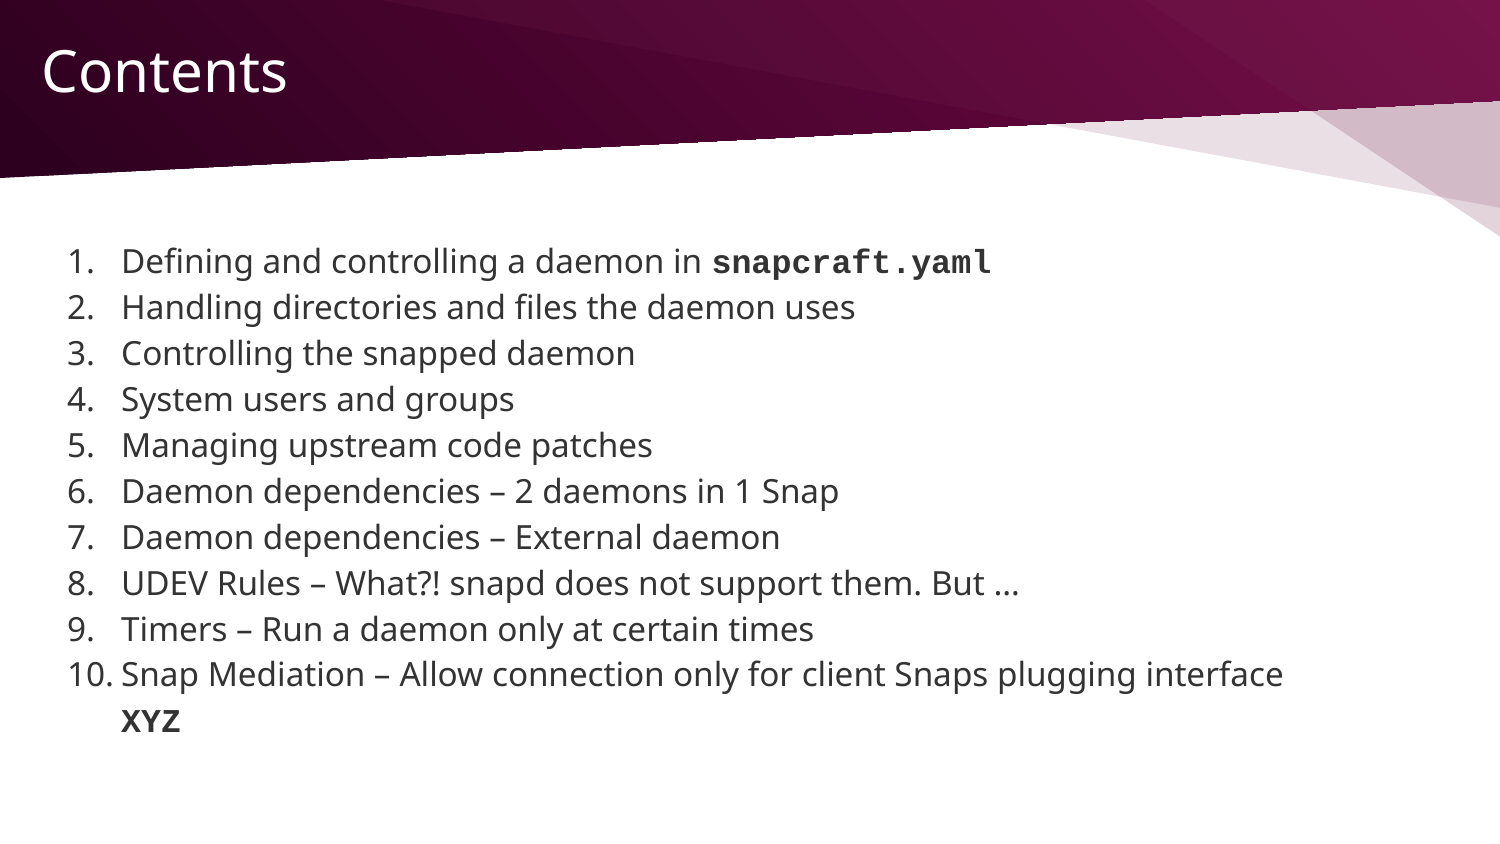

Contents
# Defining and controlling a daemon in snapcraft.yaml
Handling directories and files the daemon uses
Controlling the snapped daemon
System users and groups
Managing upstream code patches
Daemon dependencies – 2 daemons in 1 Snap
Daemon dependencies – External daemon
UDEV Rules – What?! snapd does not support them. But …
Timers – Run a daemon only at certain times
Snap Mediation – Allow connection only for client Snaps plugging interface XYZ